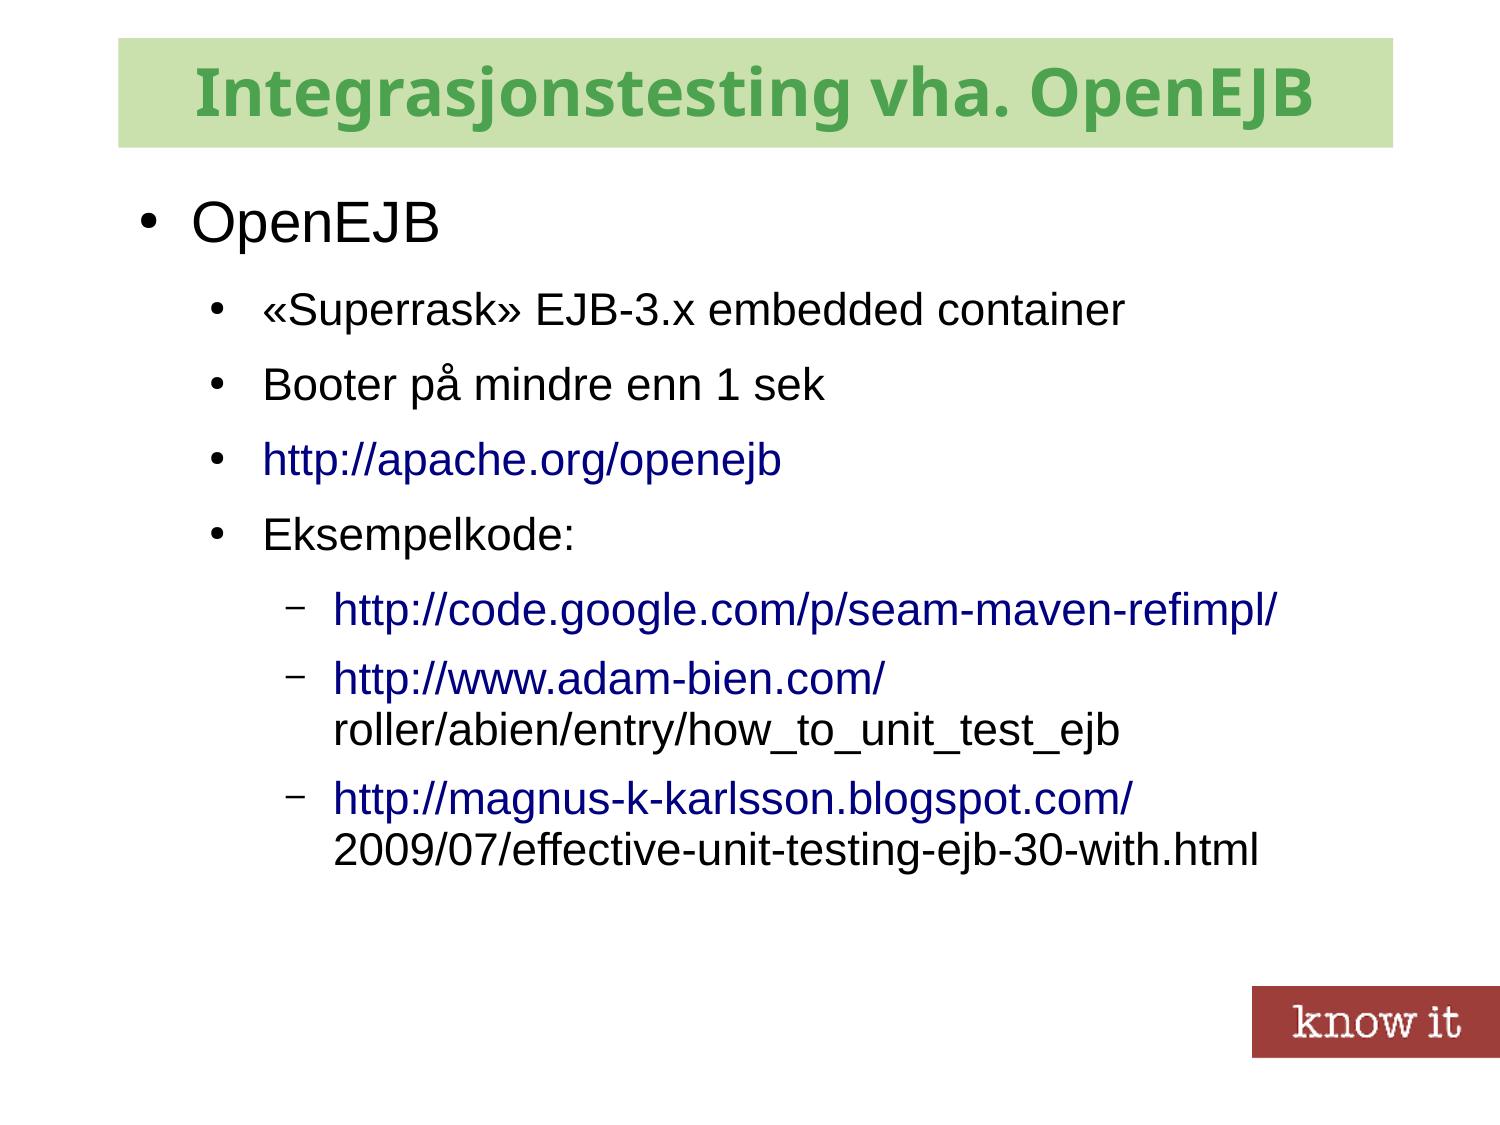

Integrasjonstesting vha. OpenEJB
# OpenEJB
«Superrask» EJB-3.x embedded container
Booter på mindre enn 1 sek
http://apache.org/openejb
Eksempelkode:
http://code.google.com/p/seam-maven-refimpl/
http://www.adam-bien.com/
roller/abien/entry/how_to_unit_test_ejb
http://magnus-k-karlsson.blogspot.com/
2009/07/effective-unit-testing-ejb-30-with.html